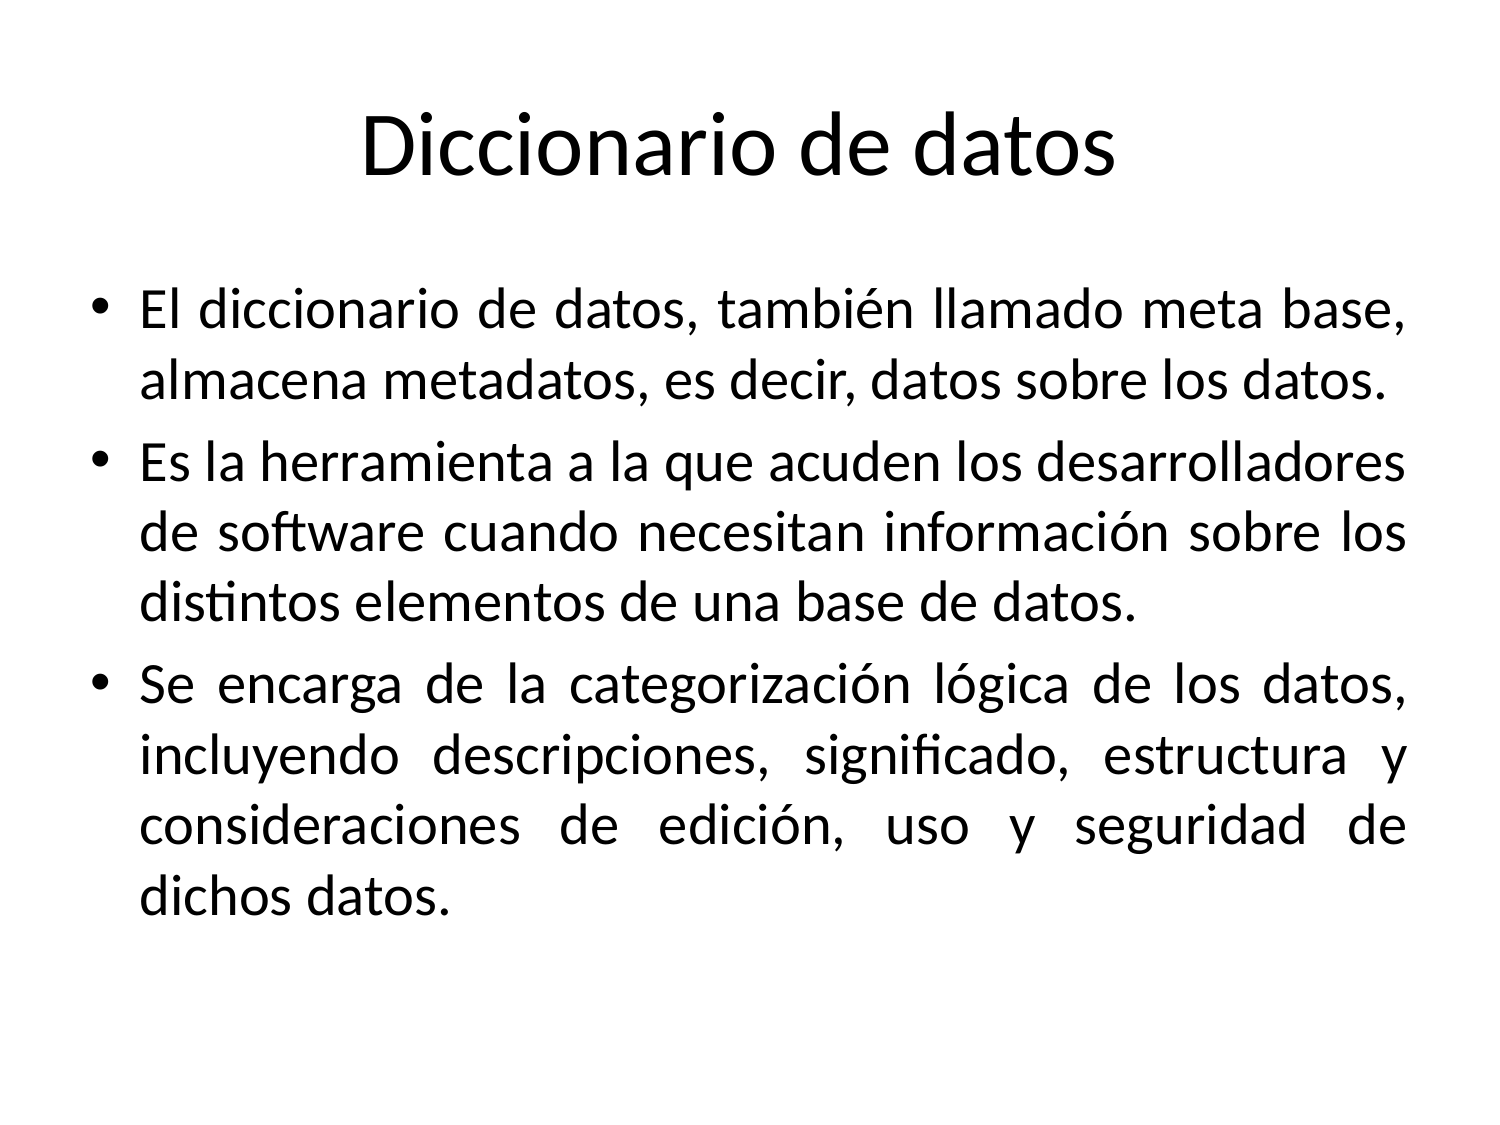

# Diccionario de datos
El diccionario de datos, también llamado meta base, almacena metadatos, es decir, datos sobre los datos.
Es la herramienta a la que acuden los desarrolladores de software cuando necesitan información sobre los distintos elementos de una base de datos.
Se encarga de la categorización lógica de los datos, incluyendo descripciones, significado, estructura y consideraciones de edición, uso y seguridad de dichos datos.